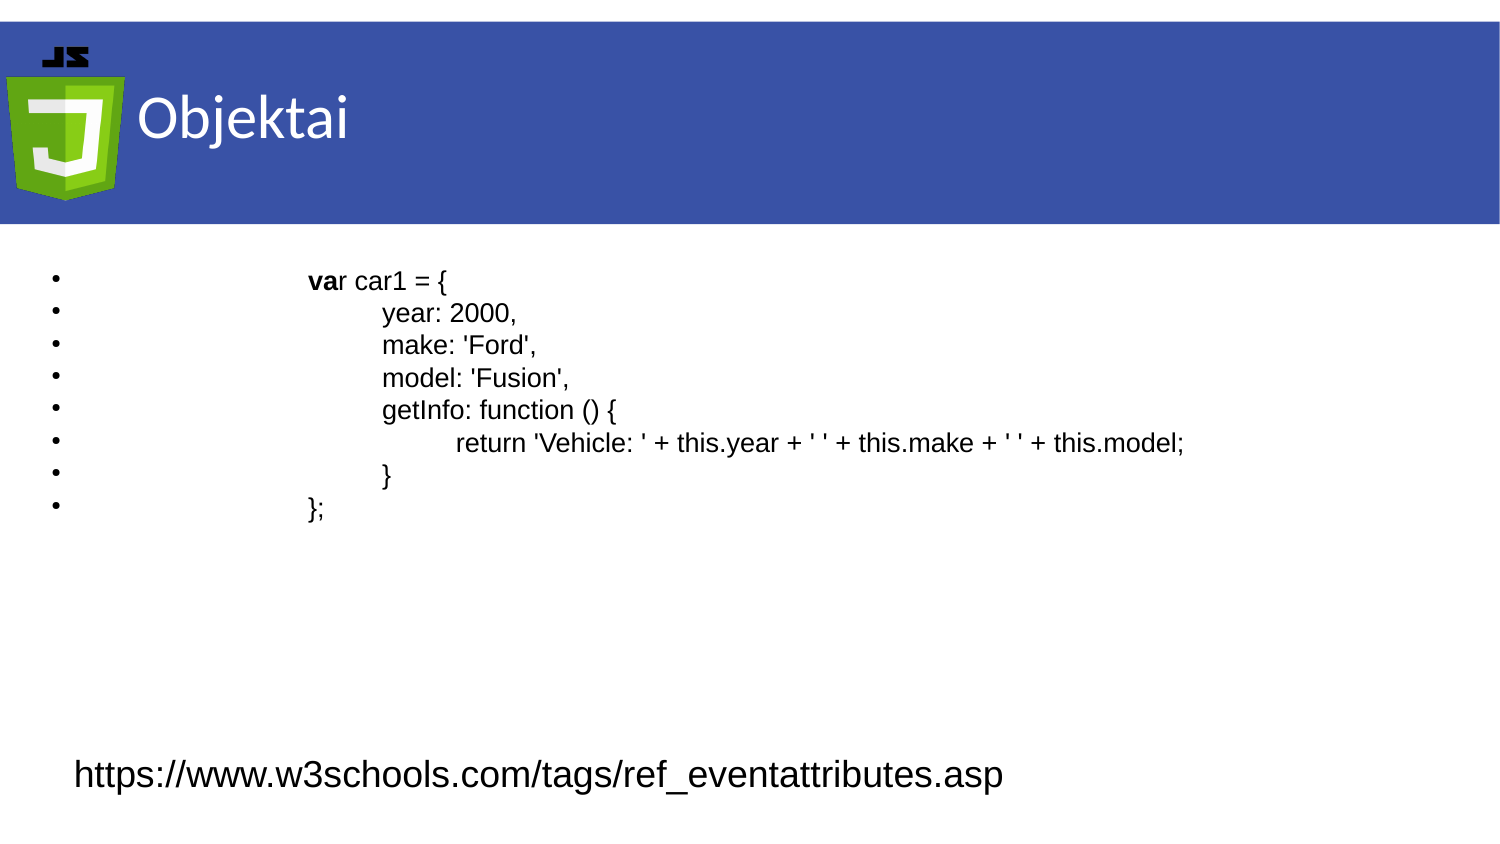

# Objektai
			var car1 = {
				year: 2000,
				make: 'Ford',
				model: 'Fusion',
				getInfo: function () {
					return 'Vehicle: ' + this.year + ' ' + this.make + ' ' + this.model;
				}
			};
https://www.w3schools.com/tags/ref_eventattributes.asp